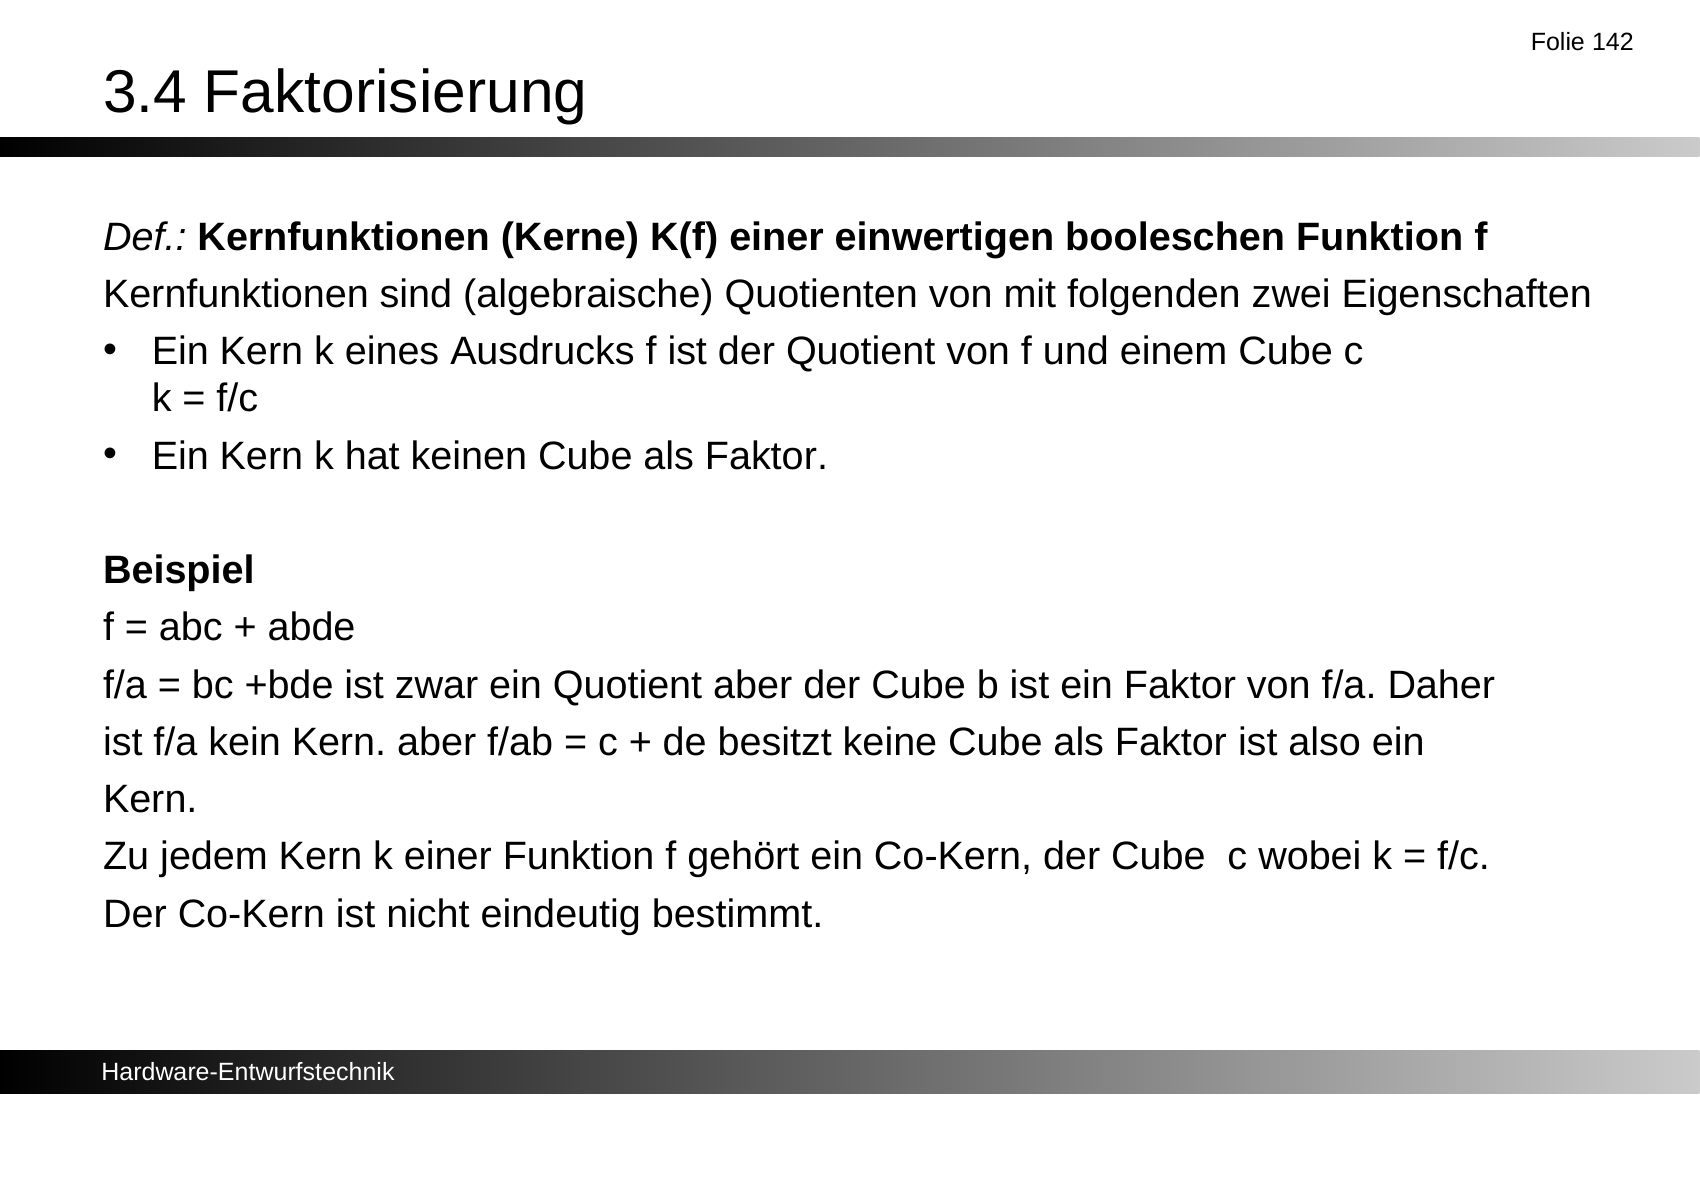

# 3.4 Faktorisierung
Def.: Kernfunktionen (Kerne) K(f) einer einwertigen booleschen Funktion f
Kernfunktionen sind (algebraische) Quotienten von mit folgenden zwei Eigenschaften
Ein Kern k eines Ausdrucks f ist der Quotient von f und einem Cube c
k = f/c
Ein Kern k hat keinen Cube als Faktor.
Beispiel
f = abc + abde
f/a = bc +bde ist zwar ein Quotient aber der Cube b ist ein Faktor von f/a. Daher
ist f/a kein Kern. aber f/ab = c + de besitzt keine Cube als Faktor ist also ein
Kern.
Zu jedem Kern k einer Funktion f gehört ein Co-Kern, der Cube c wobei k = f/c.
Der Co-Kern ist nicht eindeutig bestimmt.